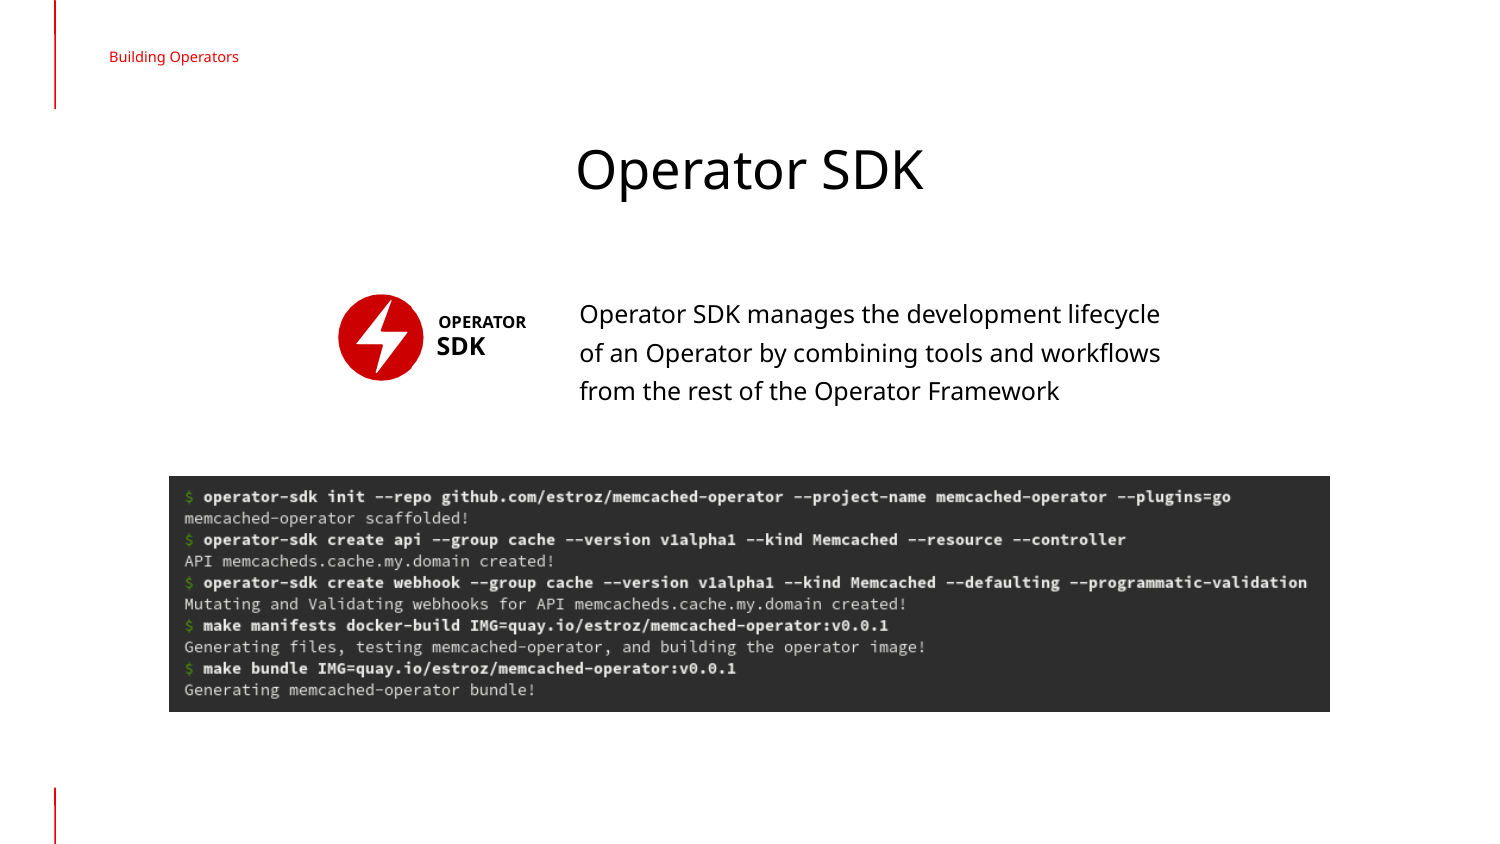

Building Operators
# Operator SDK
Operator SDK manages the development lifecycle of an Operator by combining tools and workflows from the rest of the Operator Framework
OPERATOR
SDK